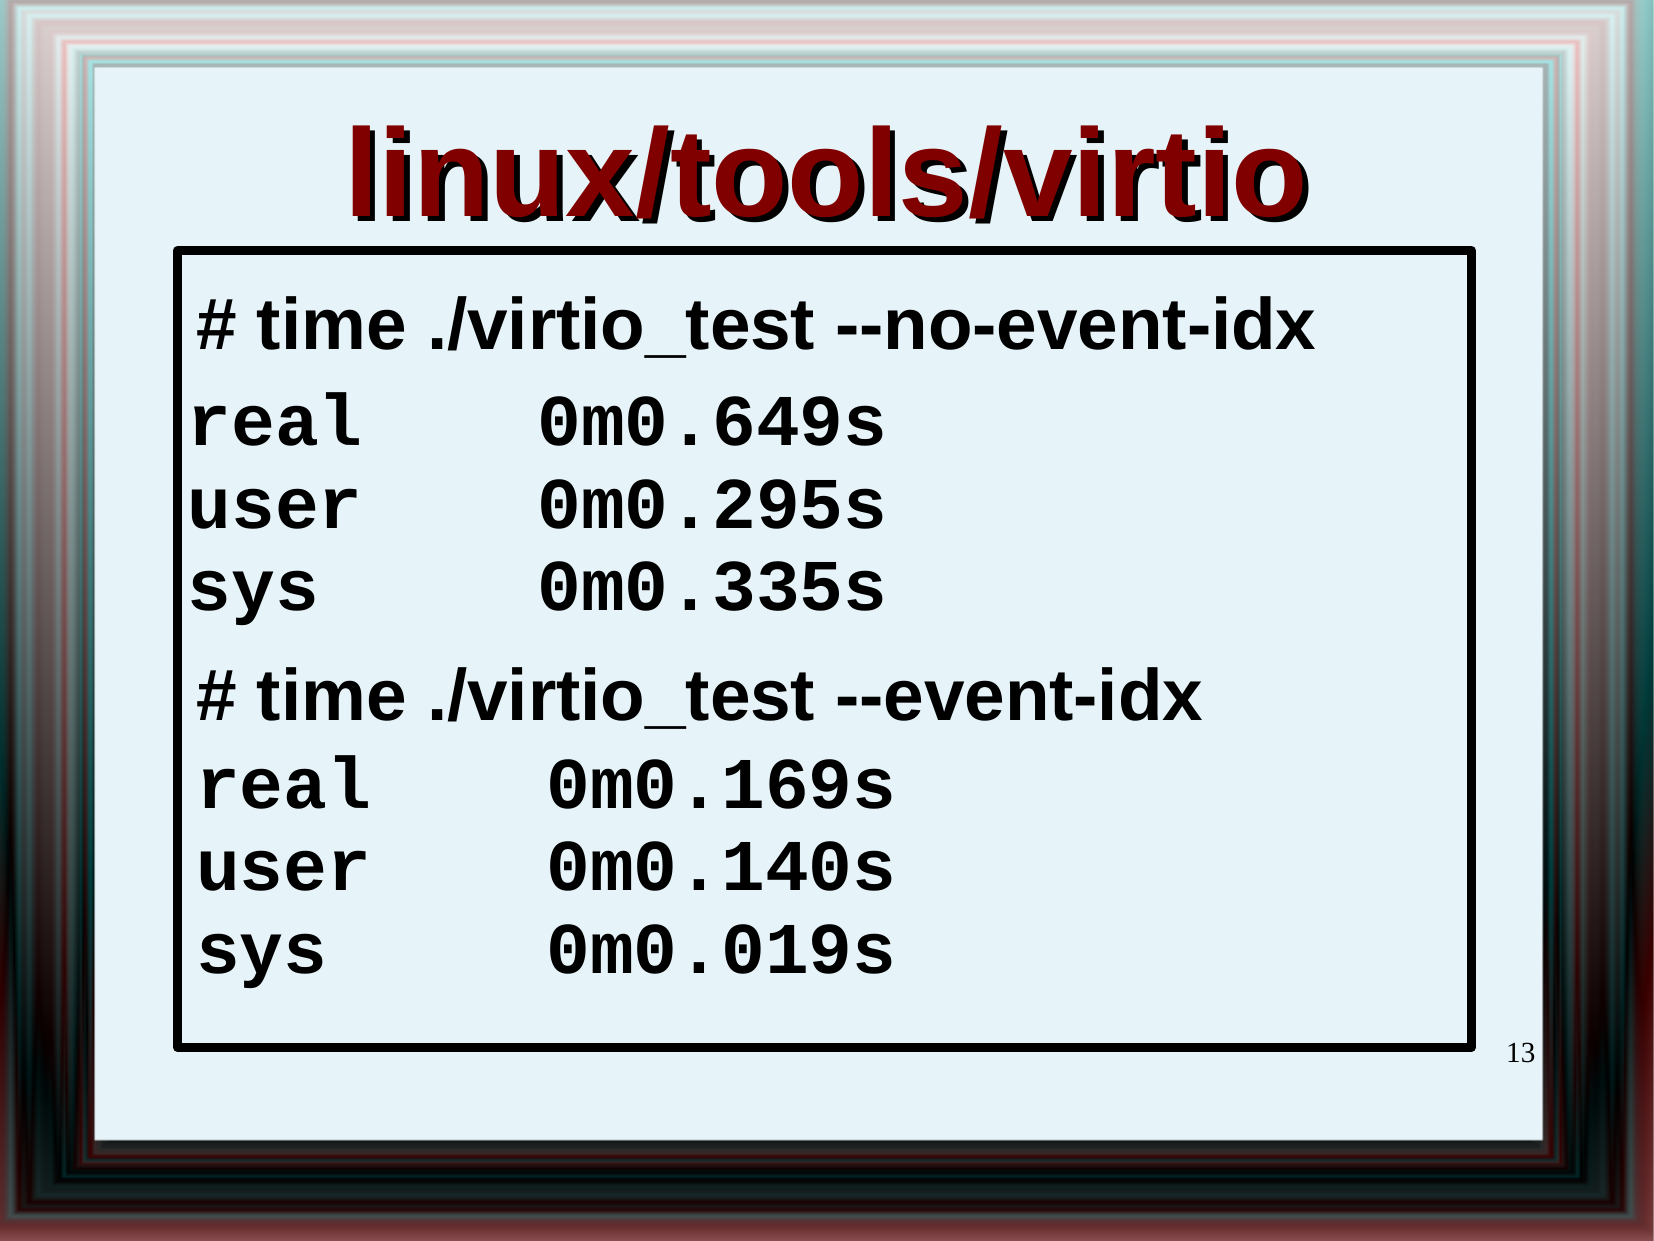

# linux/tools/virtio
# time ./virtio_test --no-event-idx
real 0m0.649s
user 0m0.295s
sys 0m0.335s
# time ./virtio_test --event-idx
real 0m0.169s
user 0m0.140s
sys 0m0.019s
13